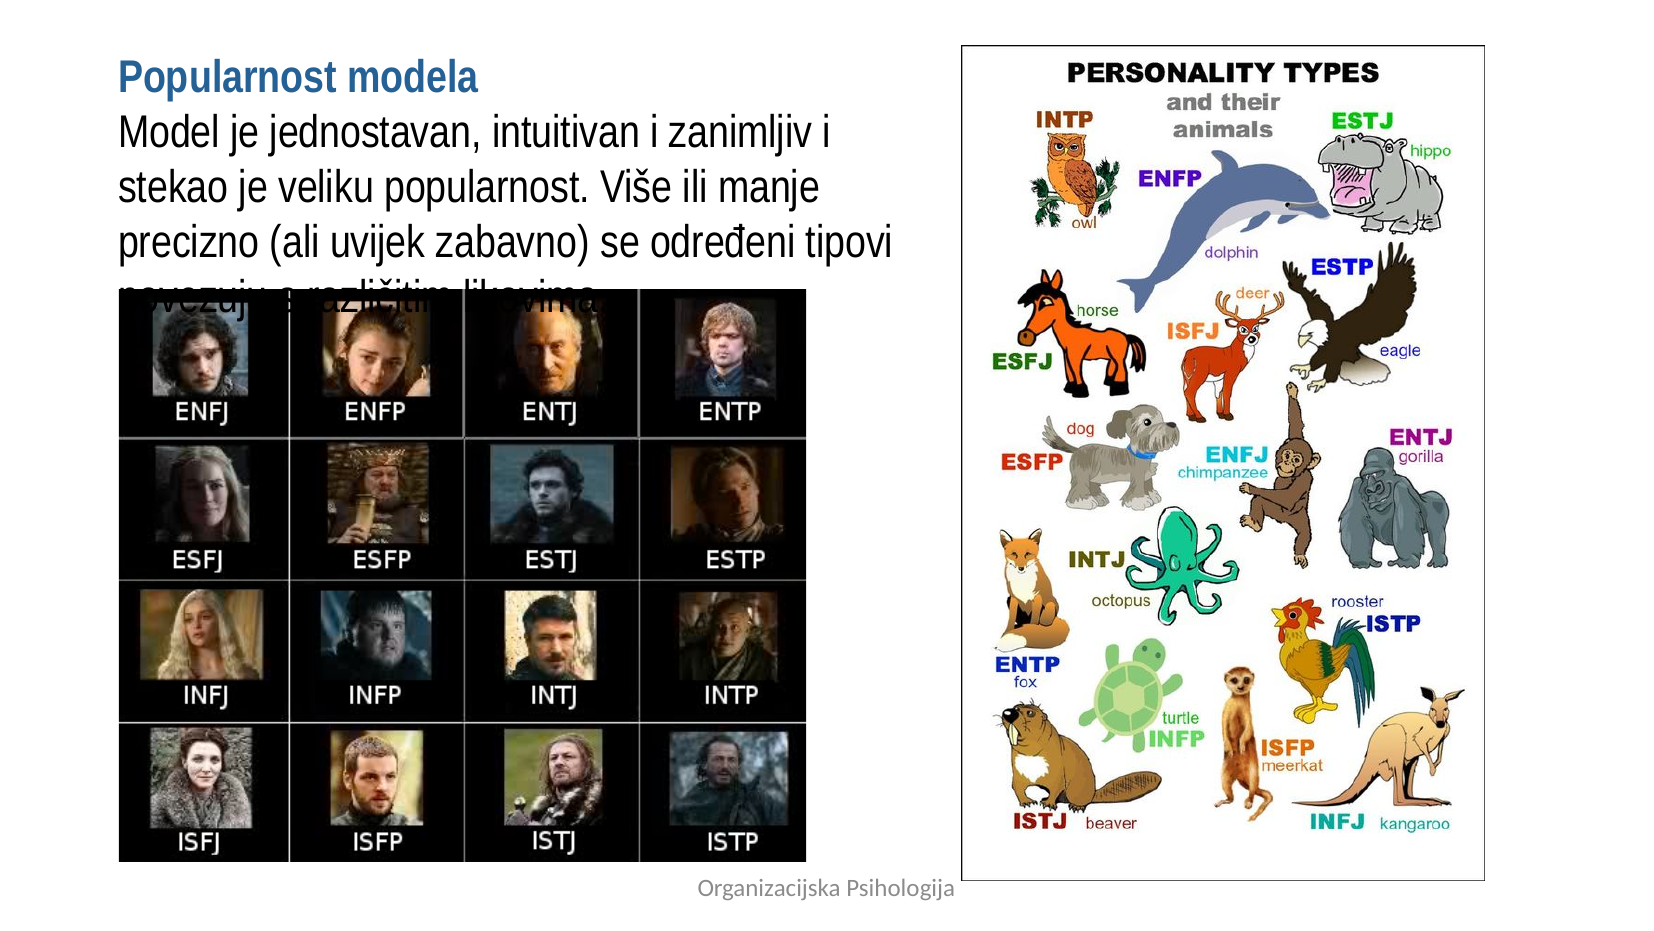

Popularnost modela
Model je jednostavan, intuitivan i zanimljiv i stekao je veliku popularnost. Više ili manje precizno (ali uvijek zabavno) se određeni tipovi povezuju s različitim likovima.
Organizacijska Psihologija